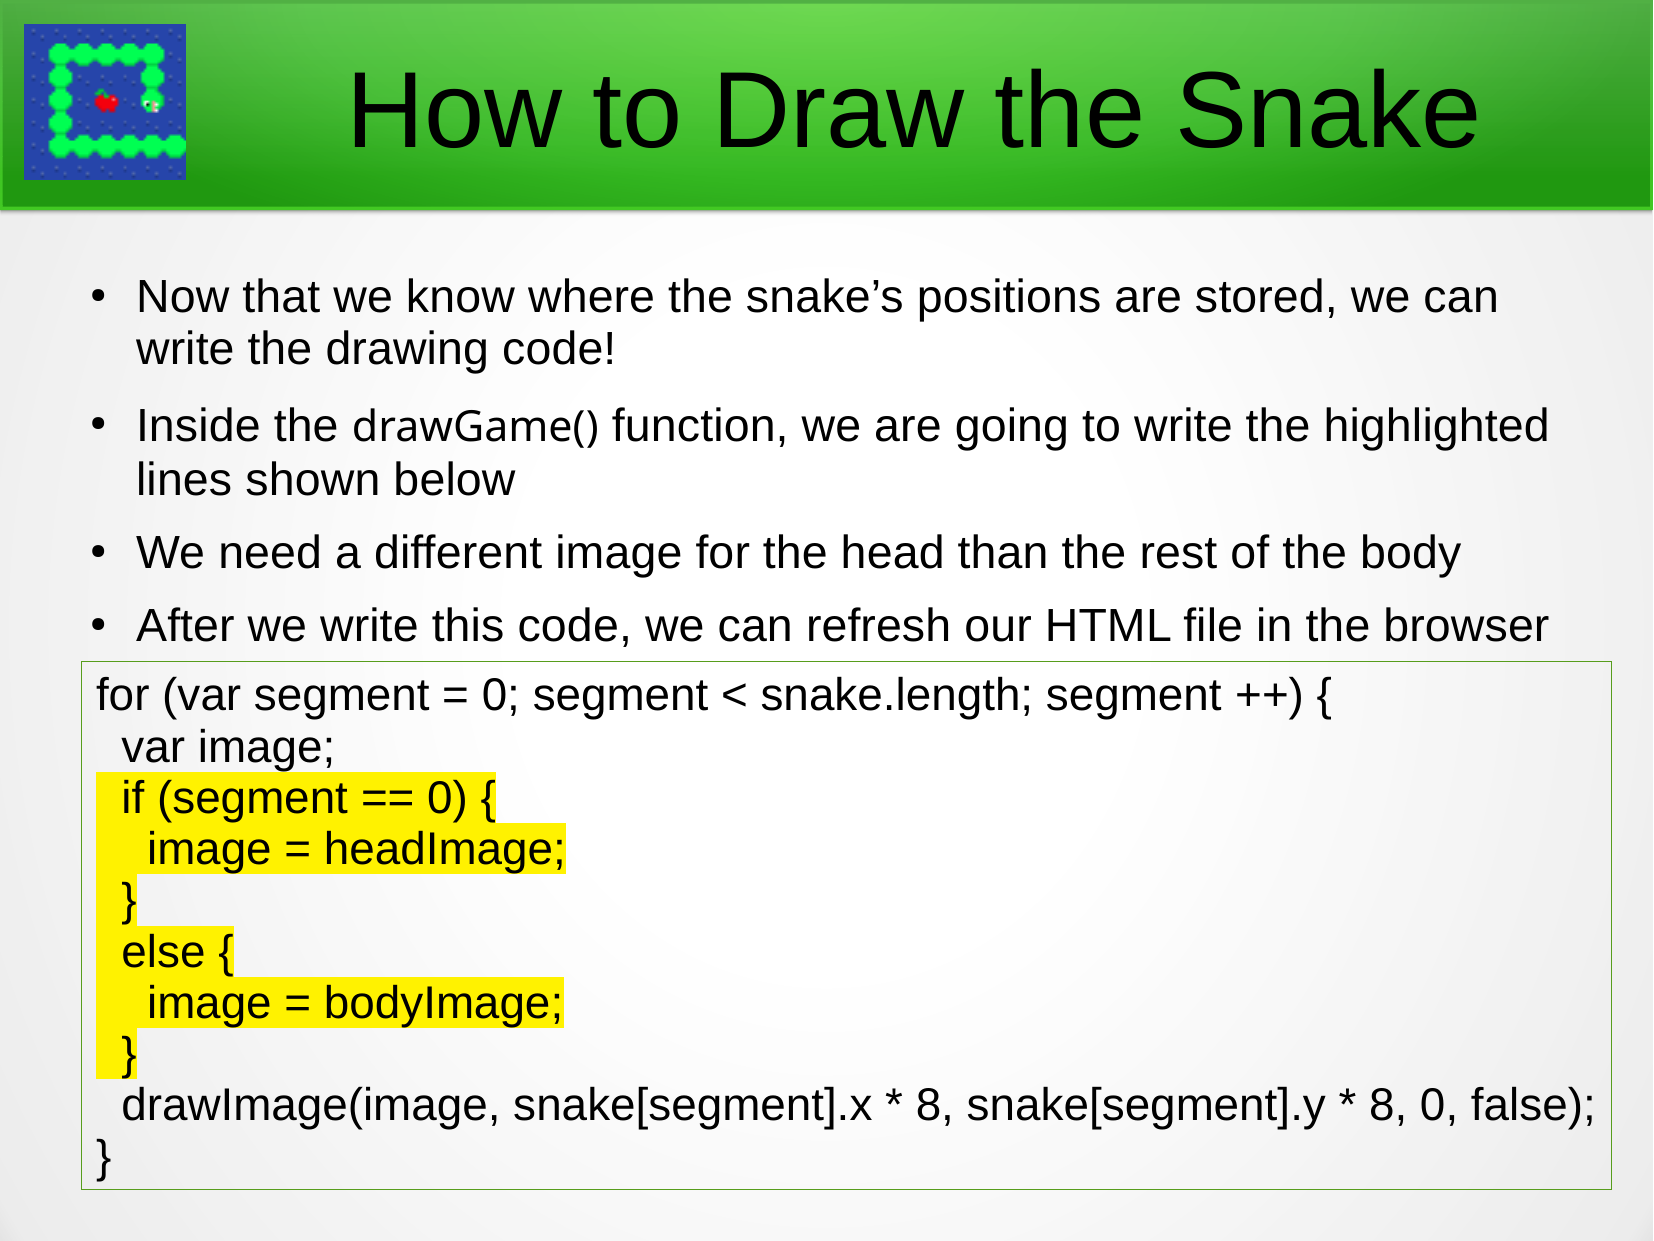

# How to Draw the Snake
Now that we know where the snake’s positions are stored, we can write the drawing code!
Inside the drawGame() function, we are going to write the highlighted lines shown below
We need a different image for the head than the rest of the body
After we write this code, we can refresh our HTML file in the browser
for (var segment = 0; segment < snake.length; segment ++) {
 var image;
 if (segment == 0) {
 image = headImage;
 }
 else {
 image = bodyImage;
 }
 drawImage(image, snake[segment].x * 8, snake[segment].y * 8, 0, false);
}